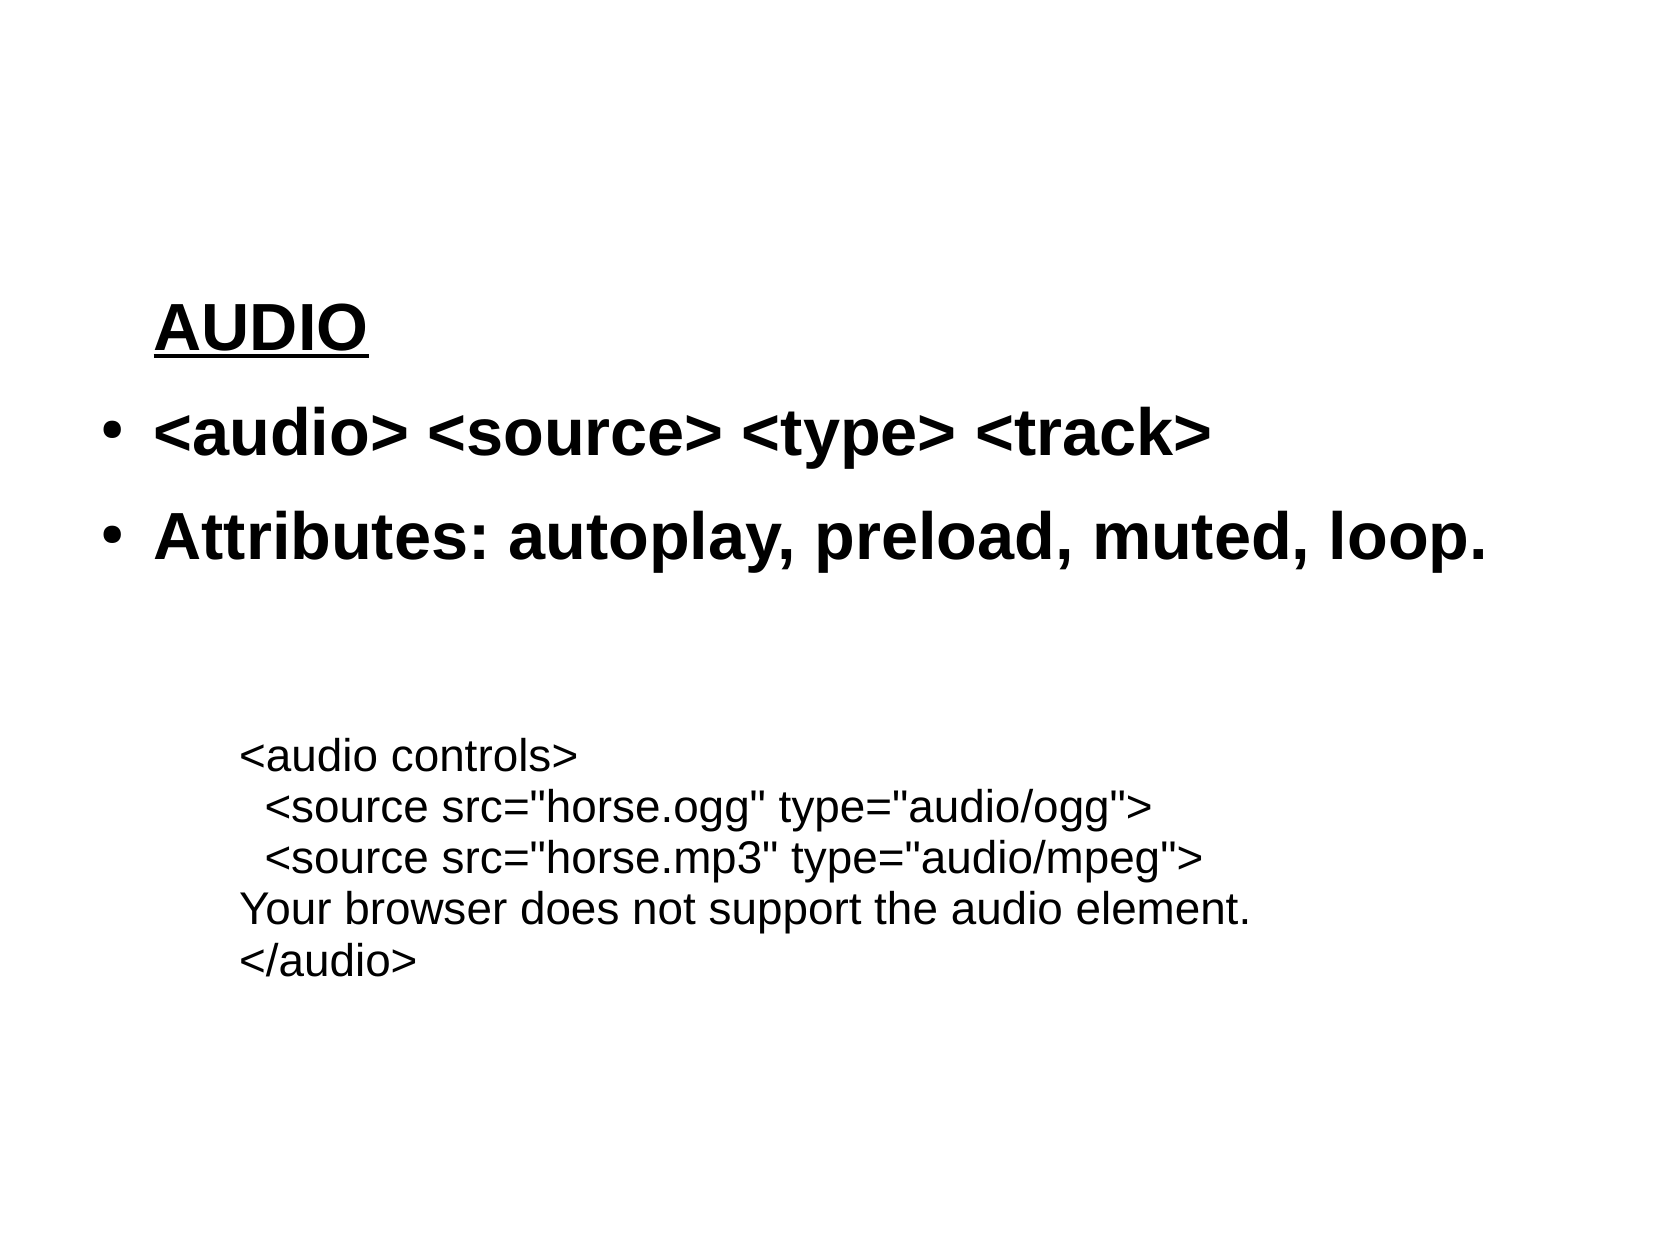

#
AUDIO
<audio> <source> <type> <track>
Attributes: autoplay, preload, muted, loop.
<audio controls>
 <source src="horse.ogg" type="audio/ogg">
 <source src="horse.mp3" type="audio/mpeg">
Your browser does not support the audio element.
</audio>